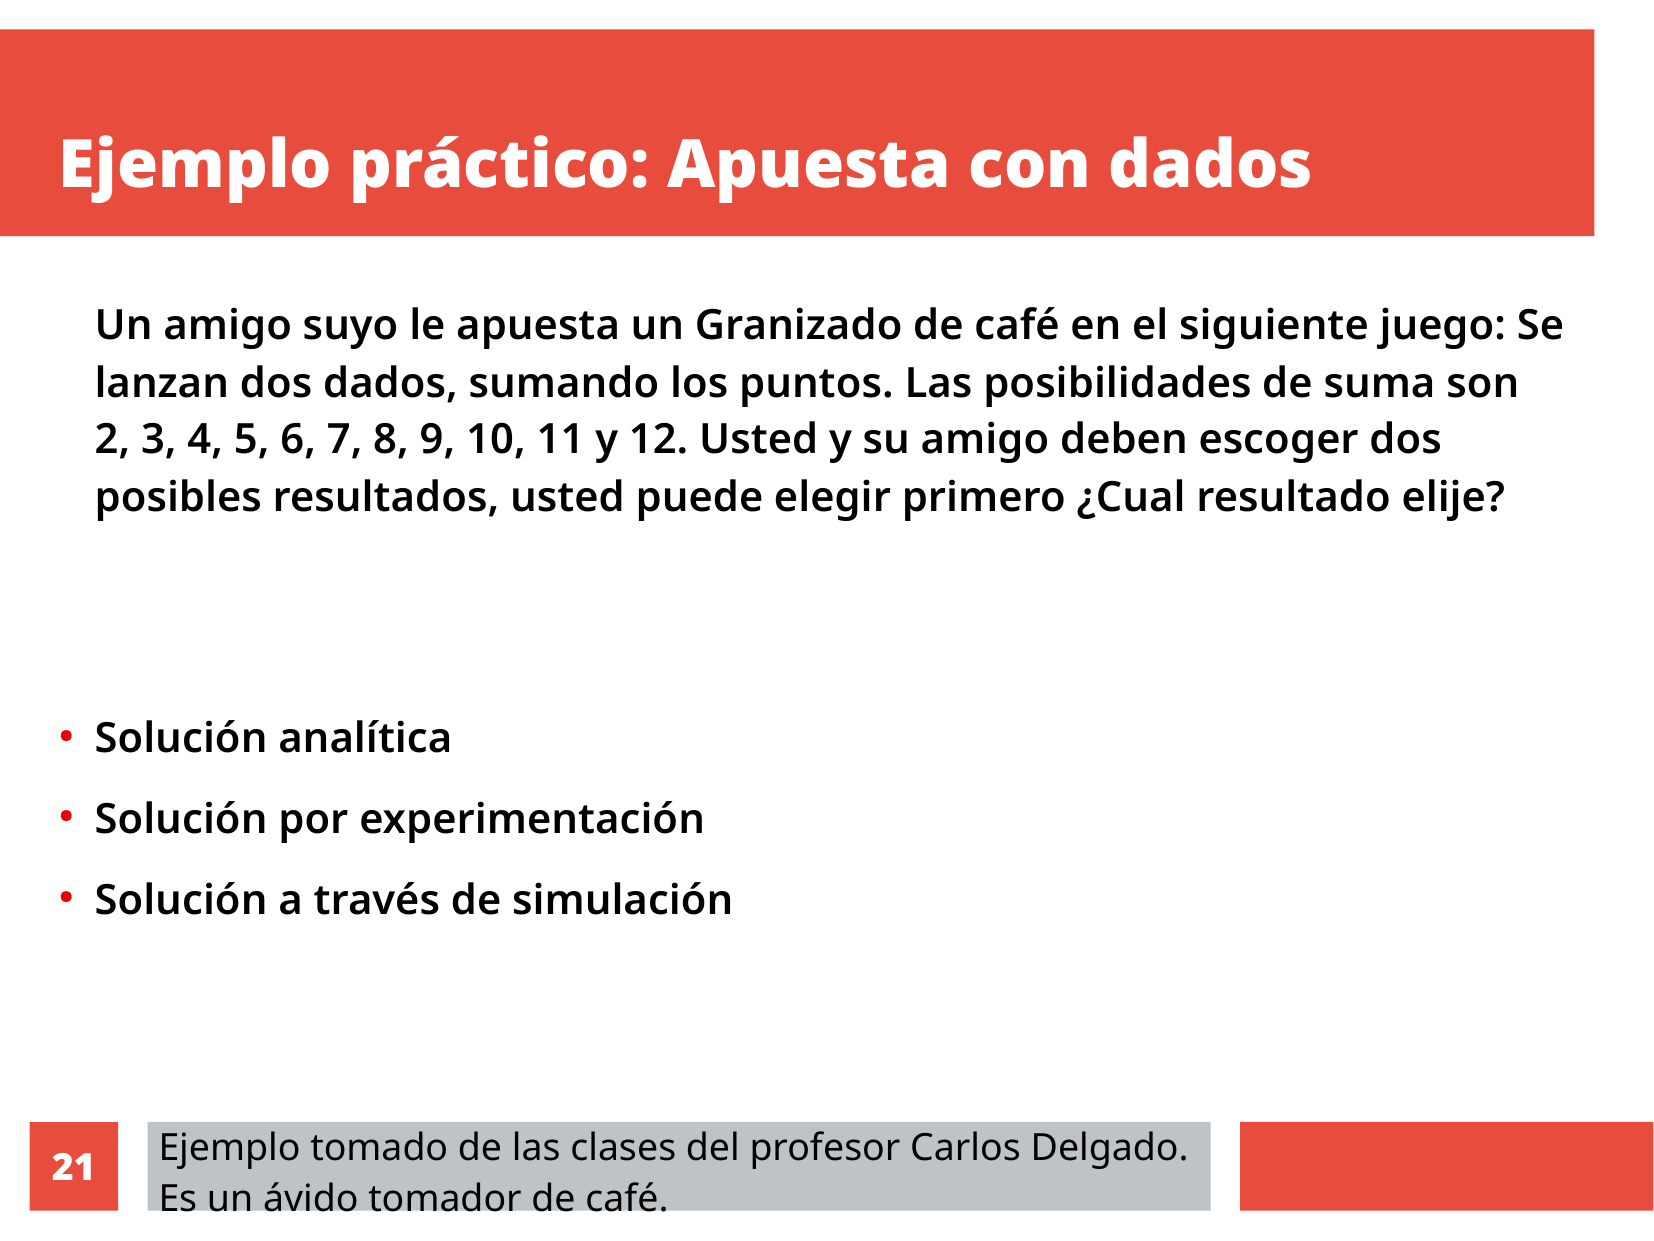

# Ejemplo práctico: Apuesta con dados
Un amigo suyo le apuesta un Granizado de café en el siguiente juego: Se lanzan dos dados, sumando los puntos. Las posibilidades de suma son 2, 3, 4, 5, 6, 7, 8, 9, 10, 11 y 12. Usted y su amigo deben escoger dos posibles resultados, usted puede elegir primero ¿Cual resultado elije?
Solución analítica
Solución por experimentación
Solución a través de simulación
Ejemplo tomado de las clases del profesor Carlos Delgado. Es un ávido tomador de café.
21